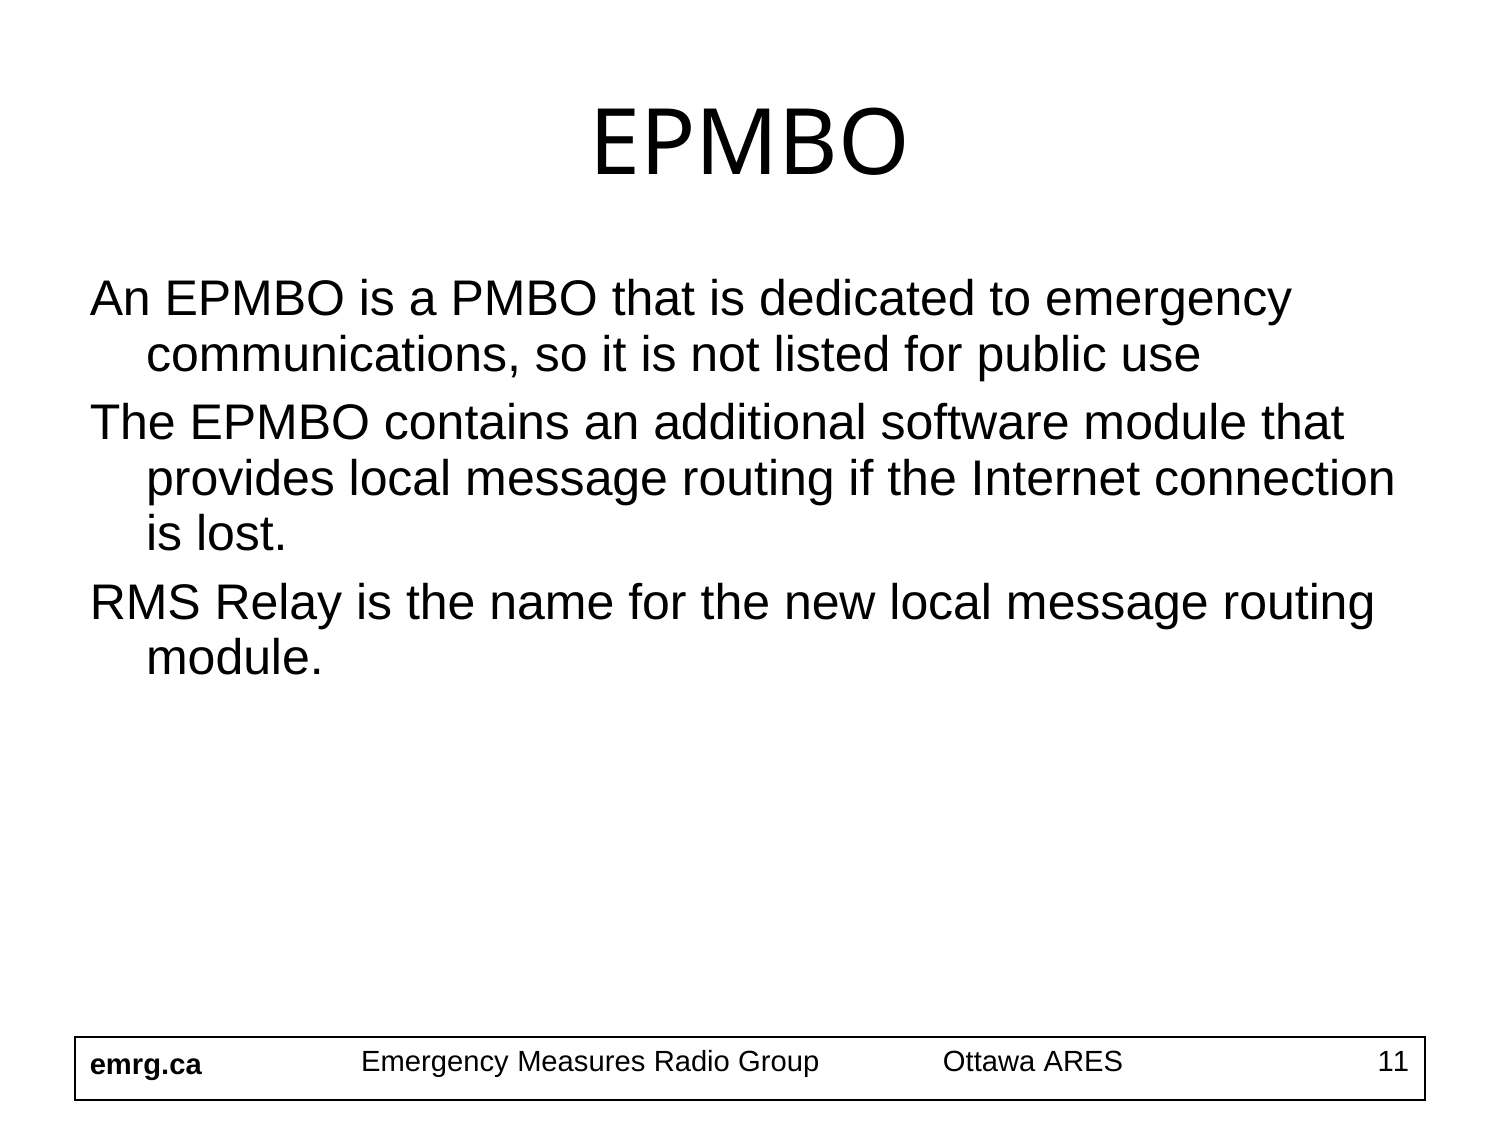

# EPMBO
An EPMBO is a PMBO that is dedicated to emergency communications, so it is not listed for public use
The EPMBO contains an additional software module that provides local message routing if the Internet connection is lost.
RMS Relay is the name for the new local message routing module.
Emergency Measures Radio Group Ottawa ARES
11